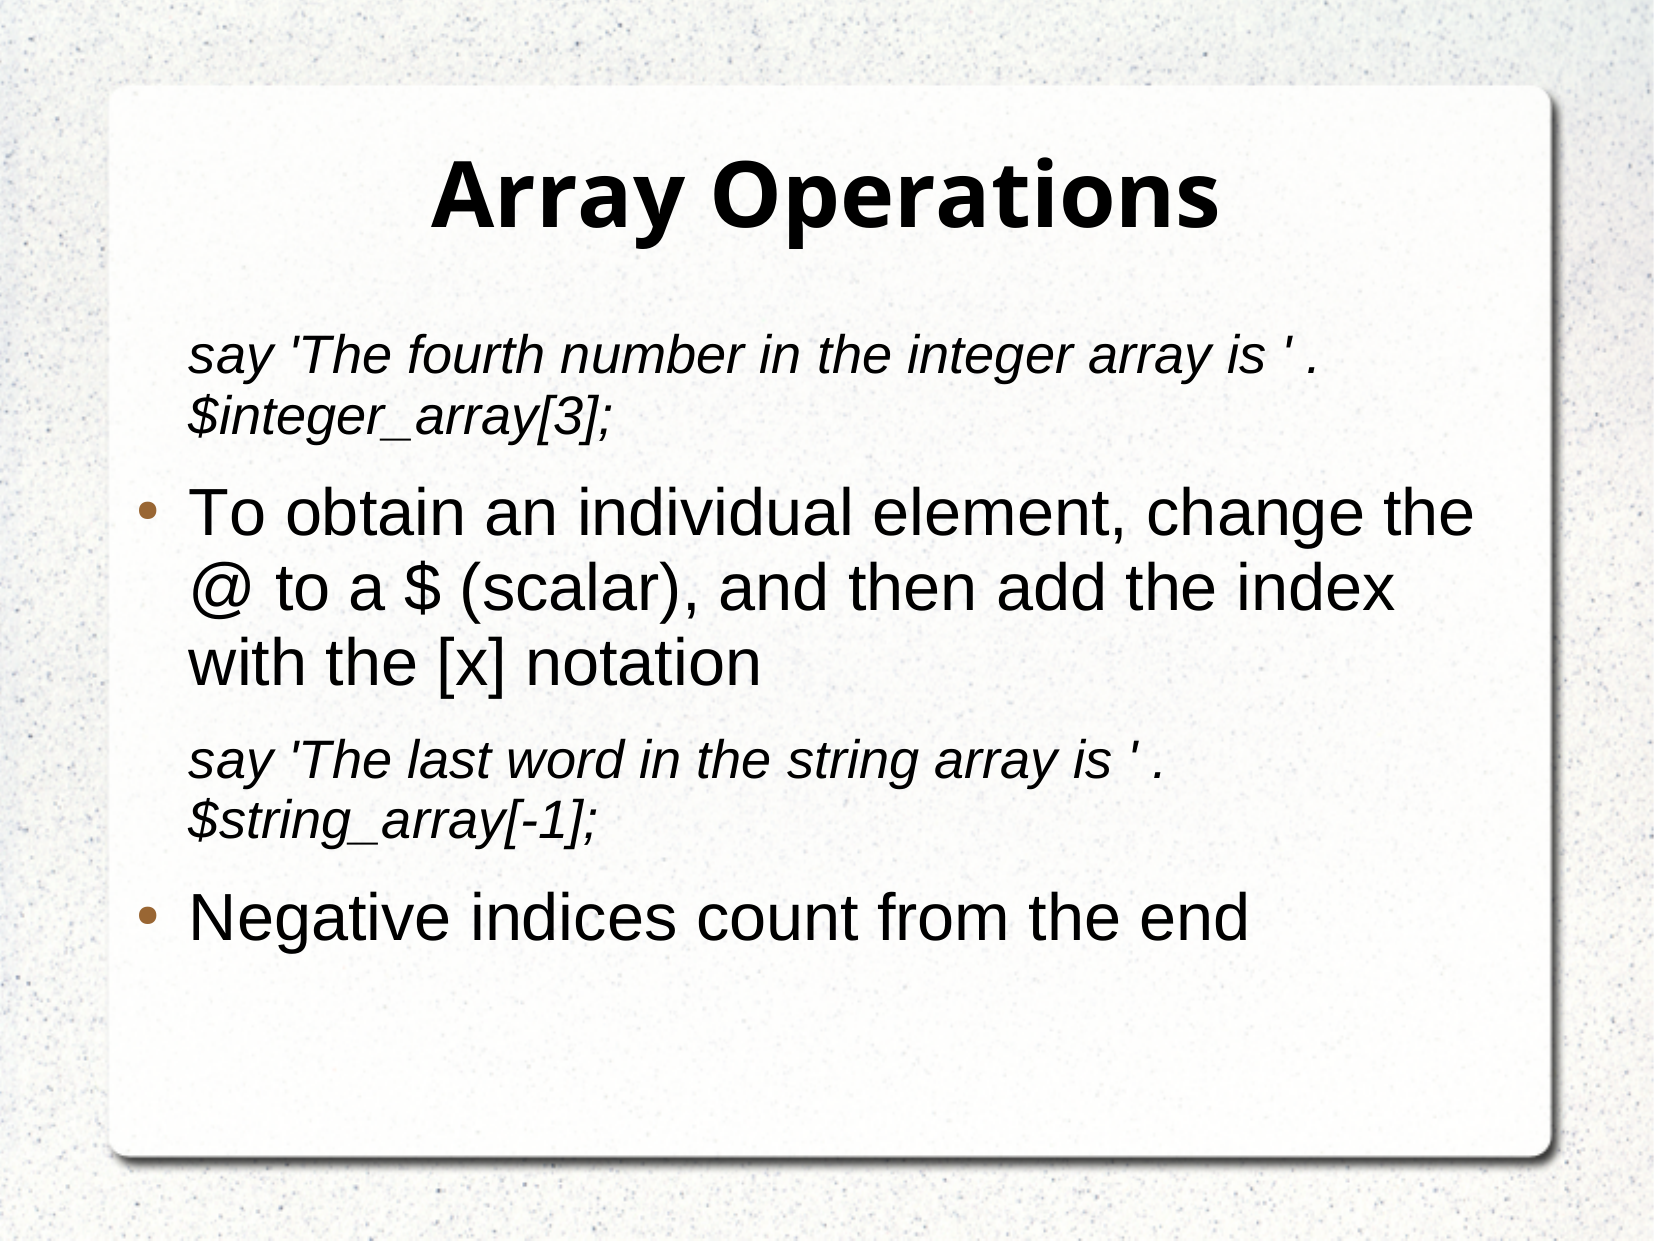

# Array Operations
say 'The fourth number in the integer array is ' . $integer_array[3];
To obtain an individual element, change the @ to a $ (scalar), and then add the index with the [x] notation
say 'The last word in the string array is ' . $string_array[-1];
Negative indices count from the end